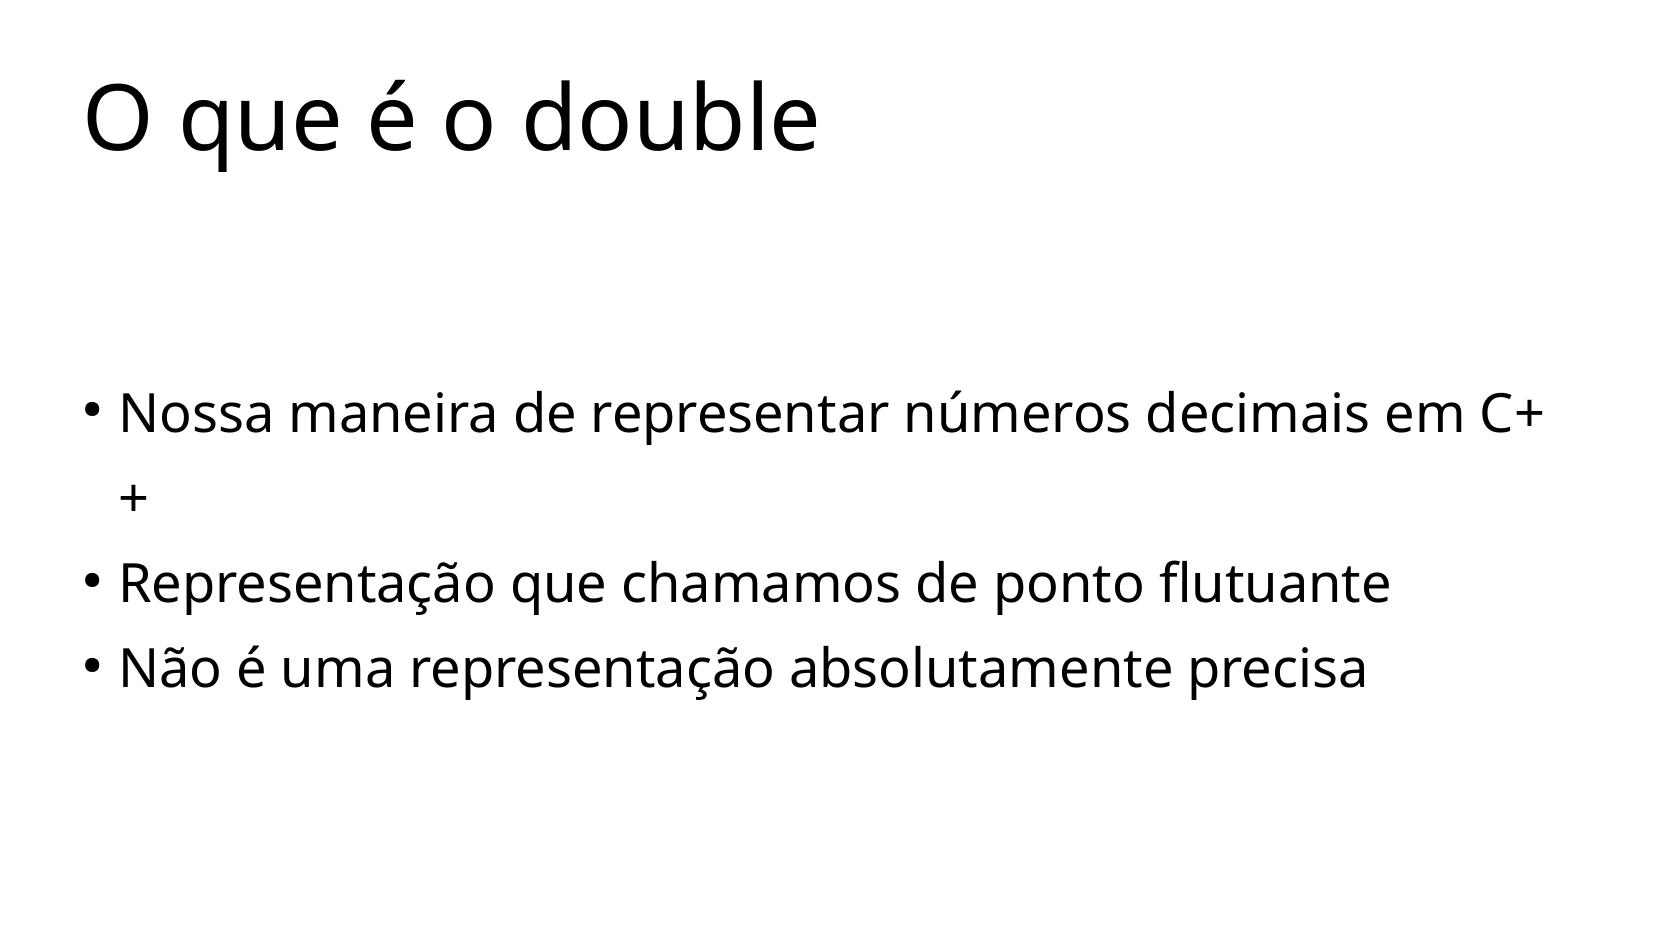

# O que é o double
Nossa maneira de representar números decimais em C++
Representação que chamamos de ponto flutuante
Não é uma representação absolutamente precisa